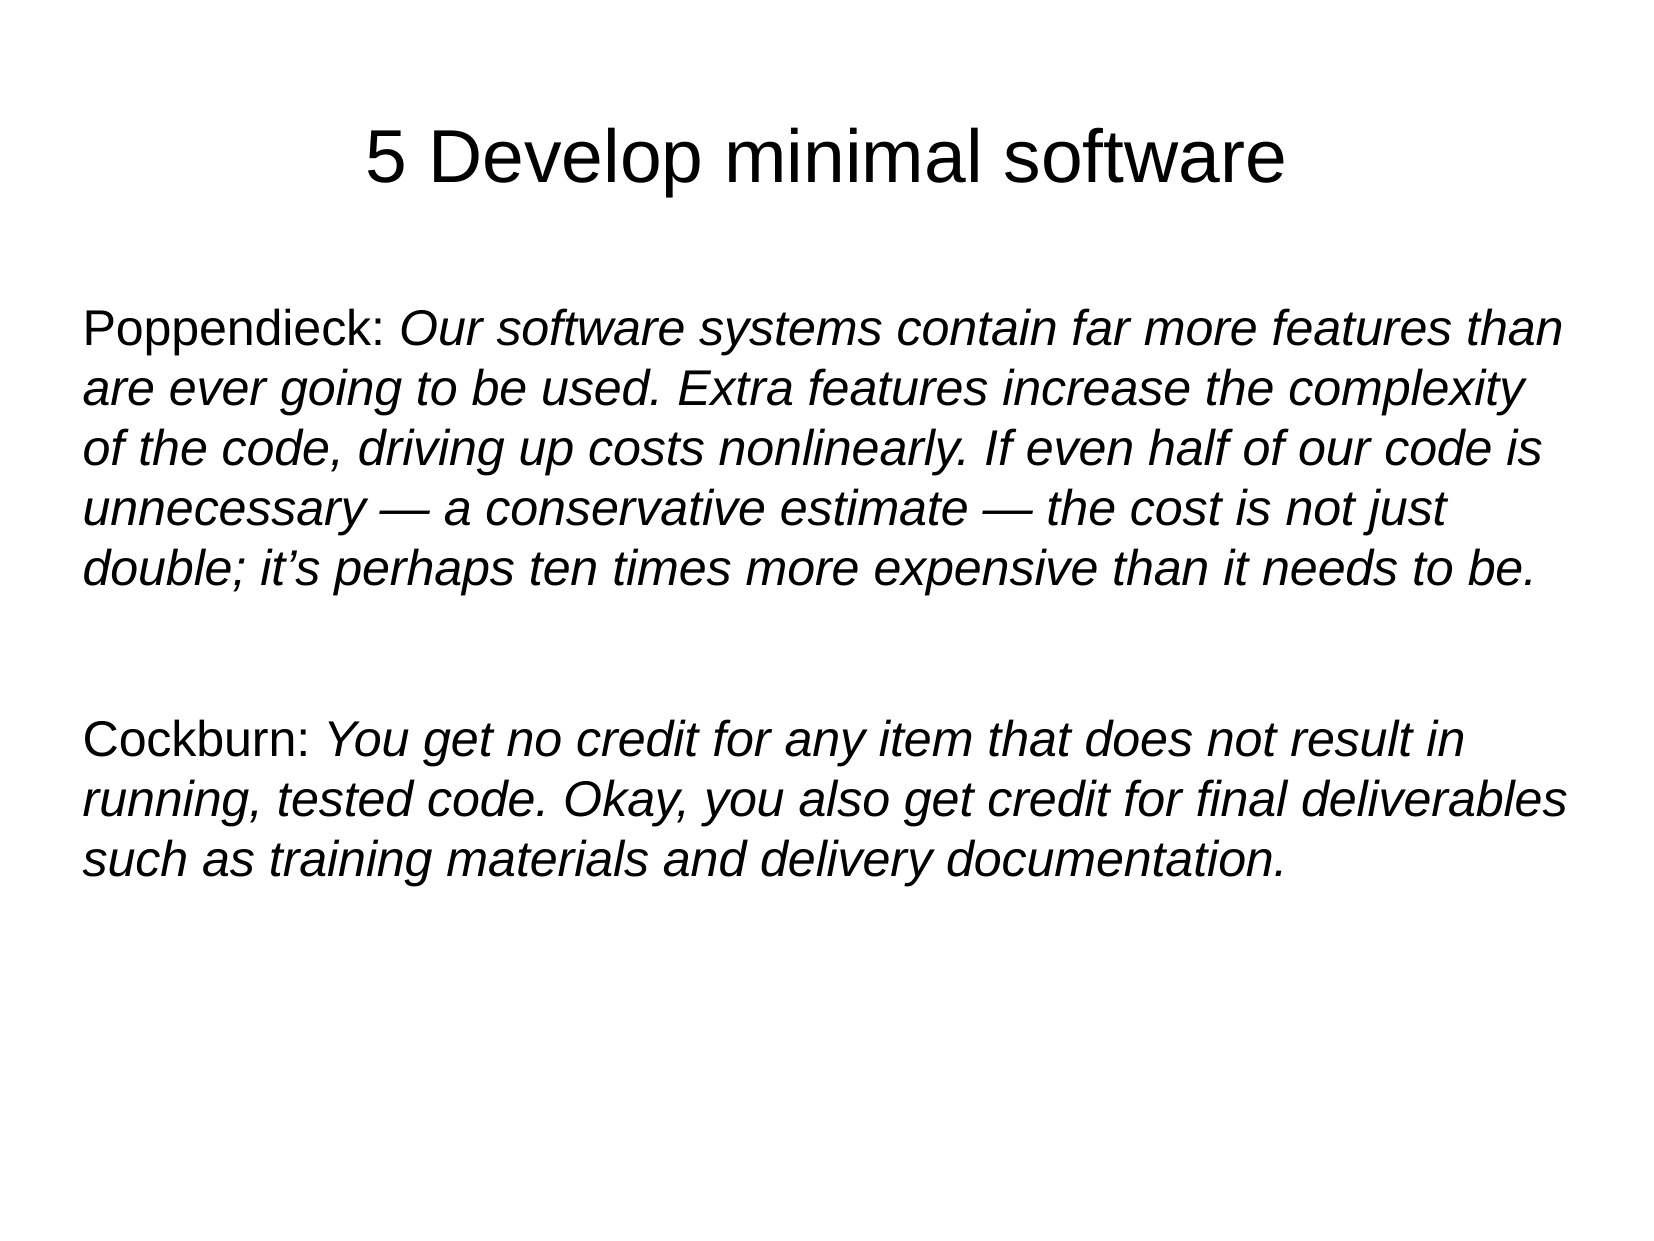

# 5 Develop minimal software
Poppendieck: Our software systems contain far more features than are ever going to be used. Extra features increase the complexity of the code, driving up costs nonlinearly. If even half of our code is unnecessary — a conservative estimate — the cost is not just double; it’s perhaps ten times more expensive than it needs to be.
Cockburn: You get no credit for any item that does not result in running, tested code. Okay, you also get credit for final deliverables such as training materials and delivery documentation.